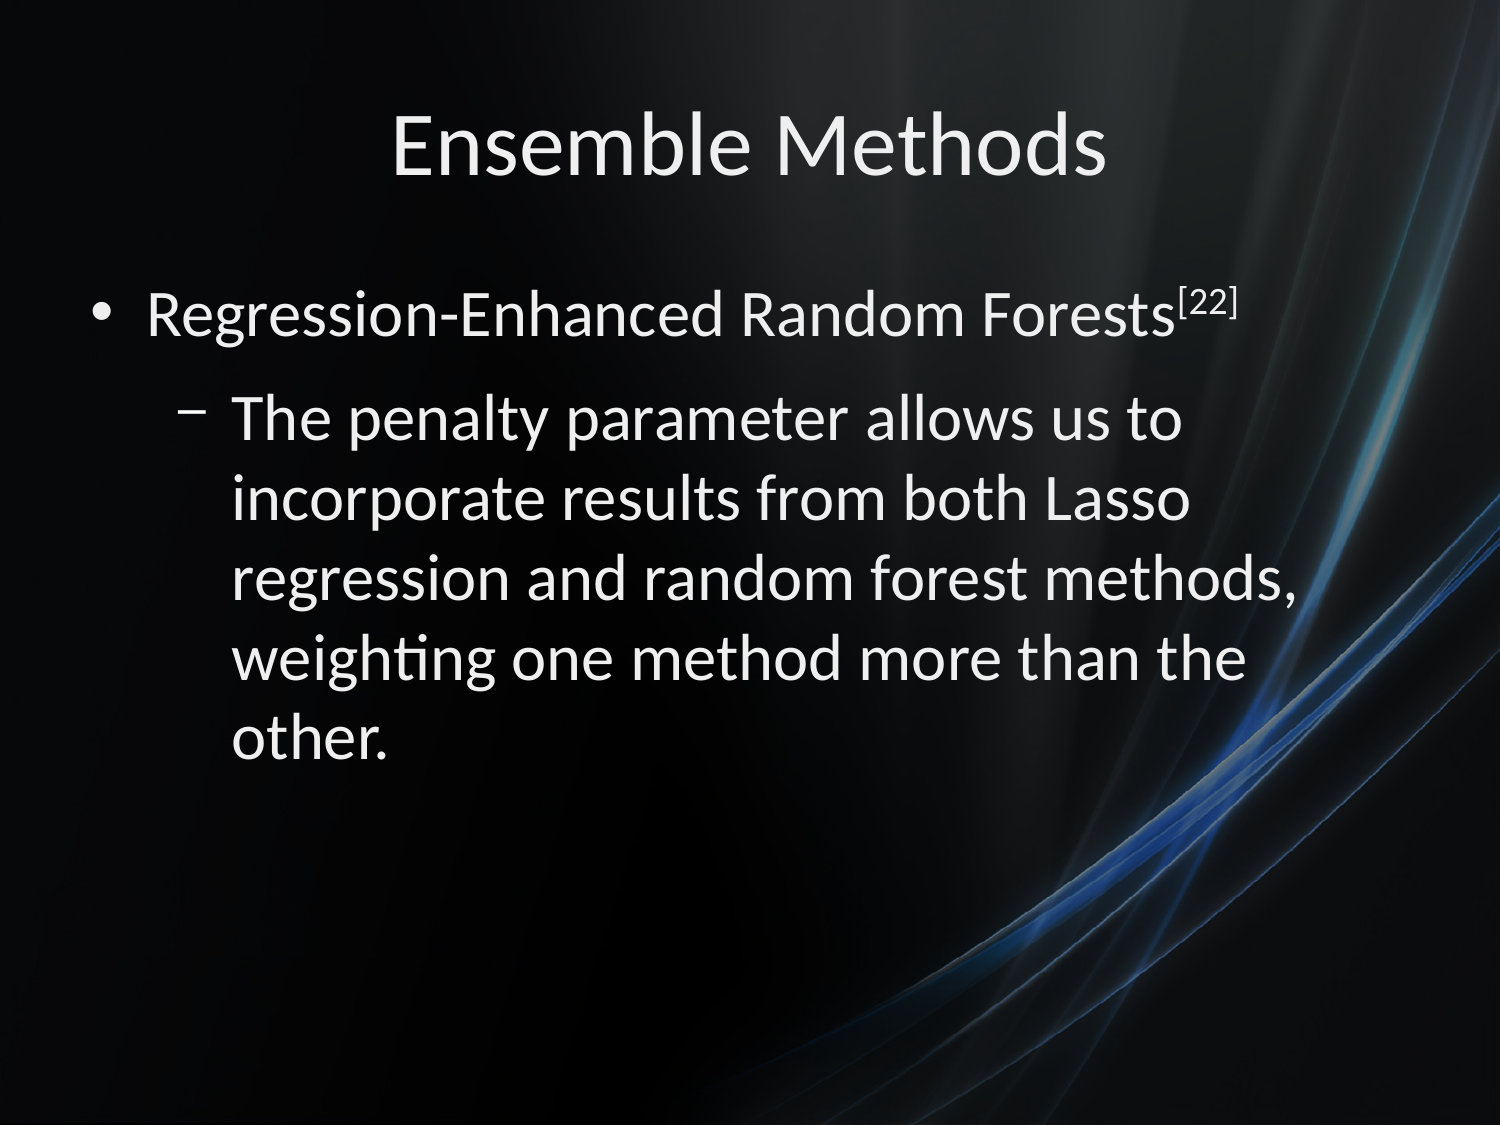

# Ensemble Methods
Regression-Enhanced Random Forests[22]
The penalty parameter allows us to incorporate results from both Lasso regression and random forest methods, weighting one method more than the other.